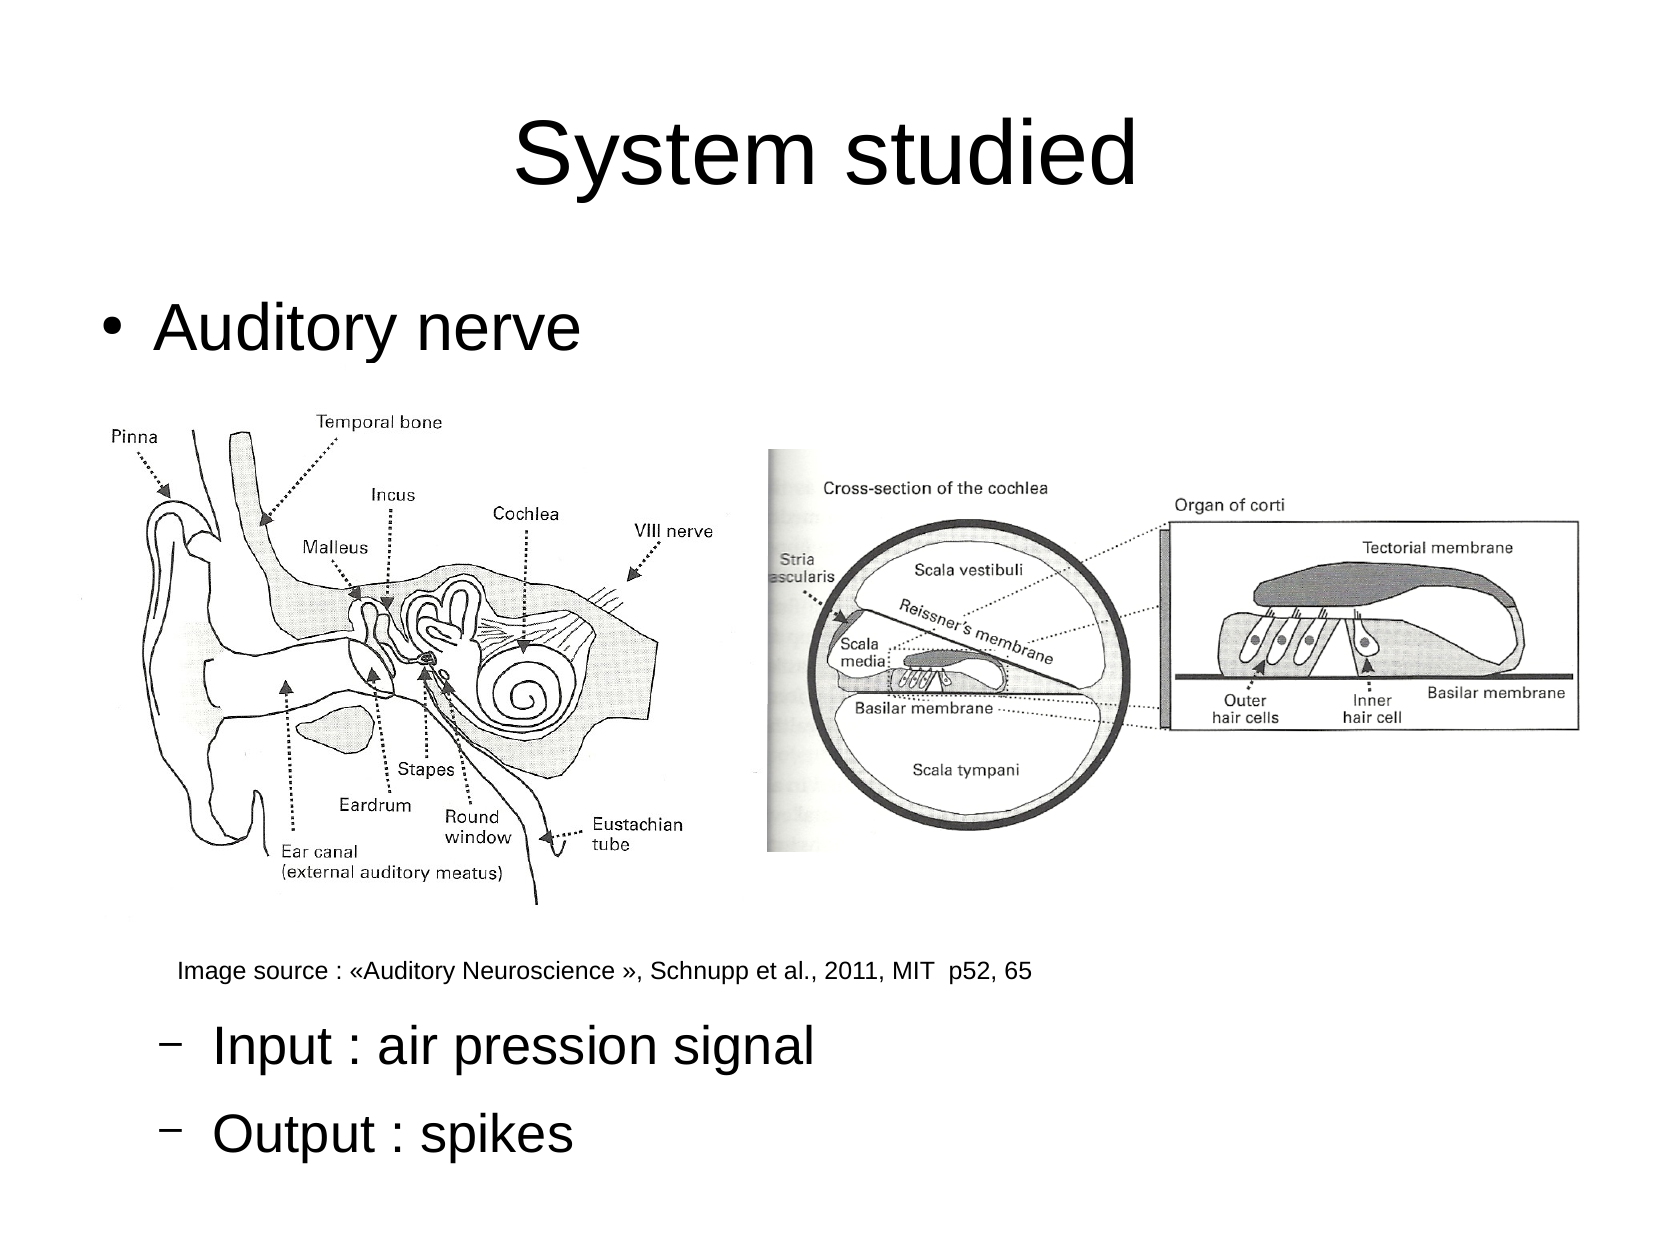

# System studied
Auditory nerve
Image source : «Auditory Neuroscience », Schnupp et al., 2011, MIT p52, 65
Input : air pression signal
Output : spikes